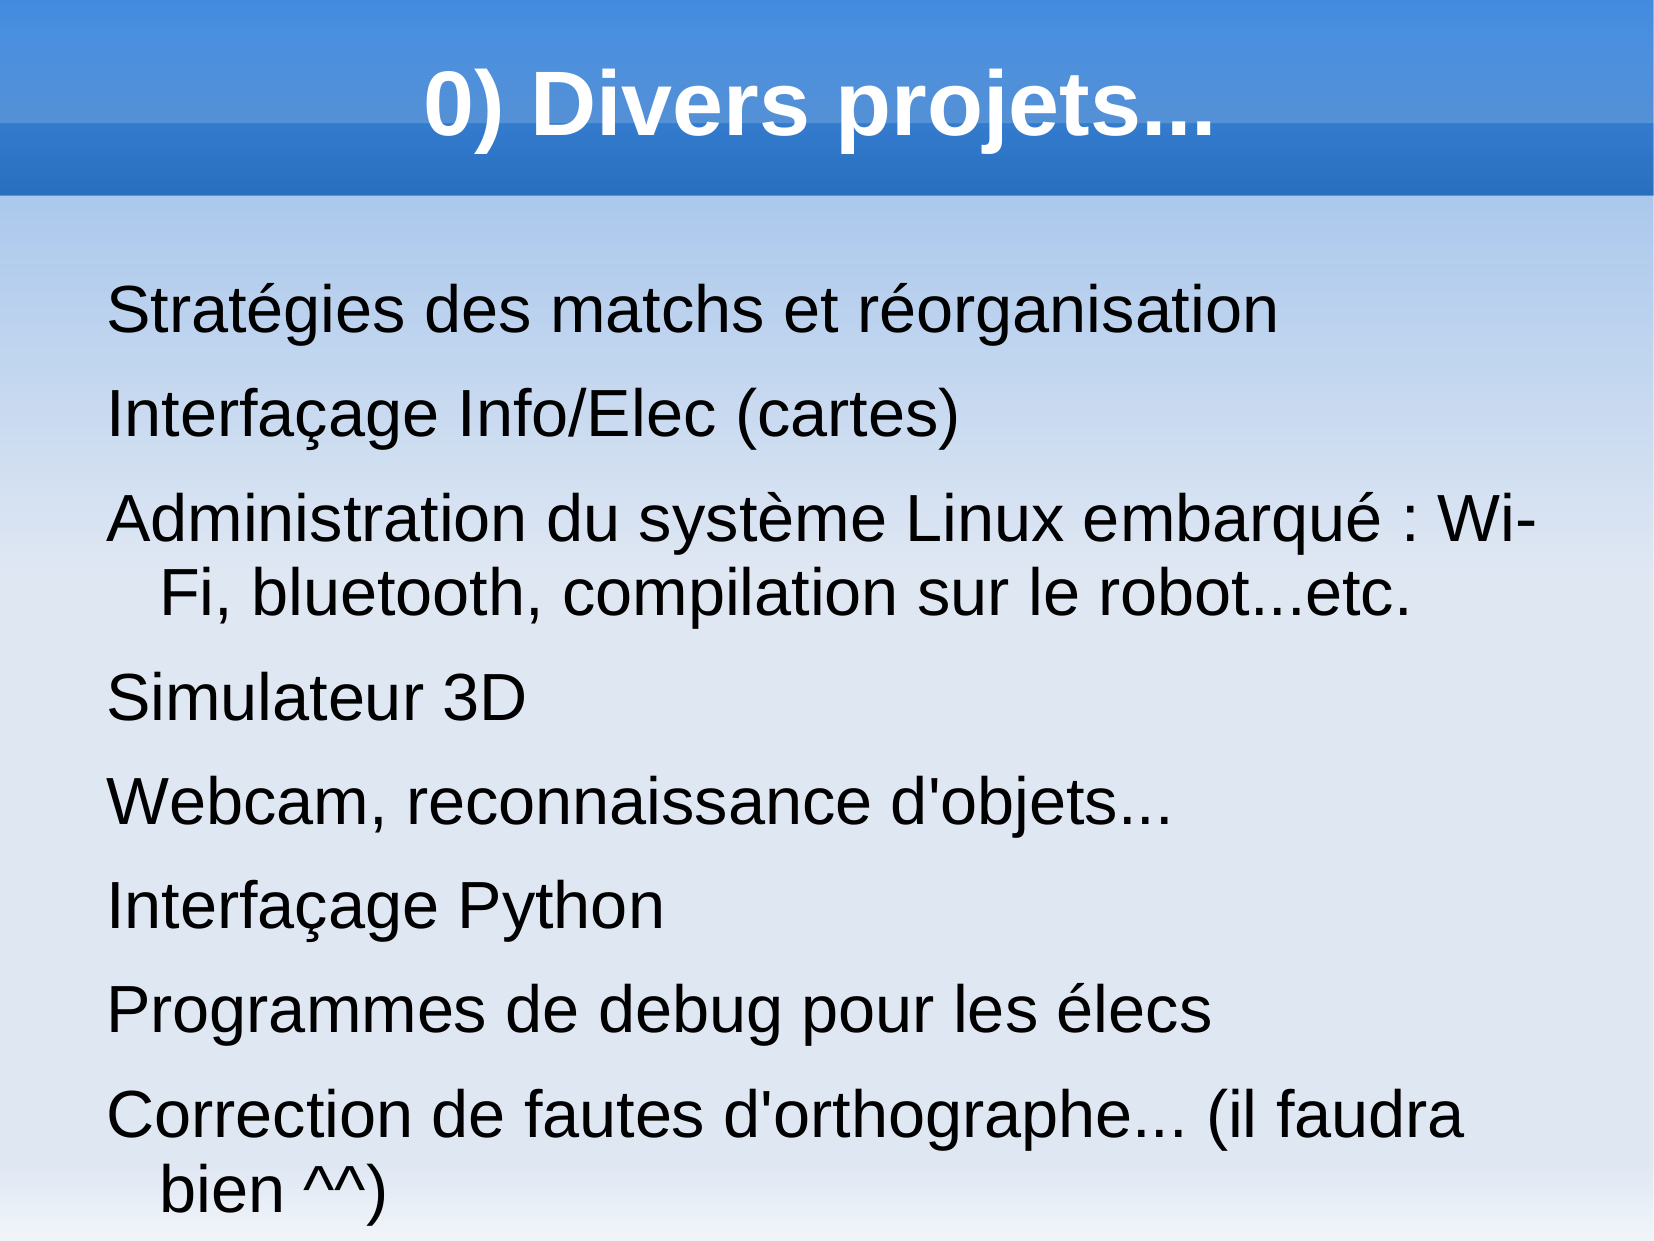

# 0) Divers projets...
Stratégies des matchs et réorganisation
Interfaçage Info/Elec (cartes)
Administration du système Linux embarqué : Wi-Fi, bluetooth, compilation sur le robot...etc.
Simulateur 3D
Webcam, reconnaissance d'objets...
Interfaçage Python
Programmes de debug pour les élecs
Correction de fautes d'orthographe... (il faudra bien ^^)